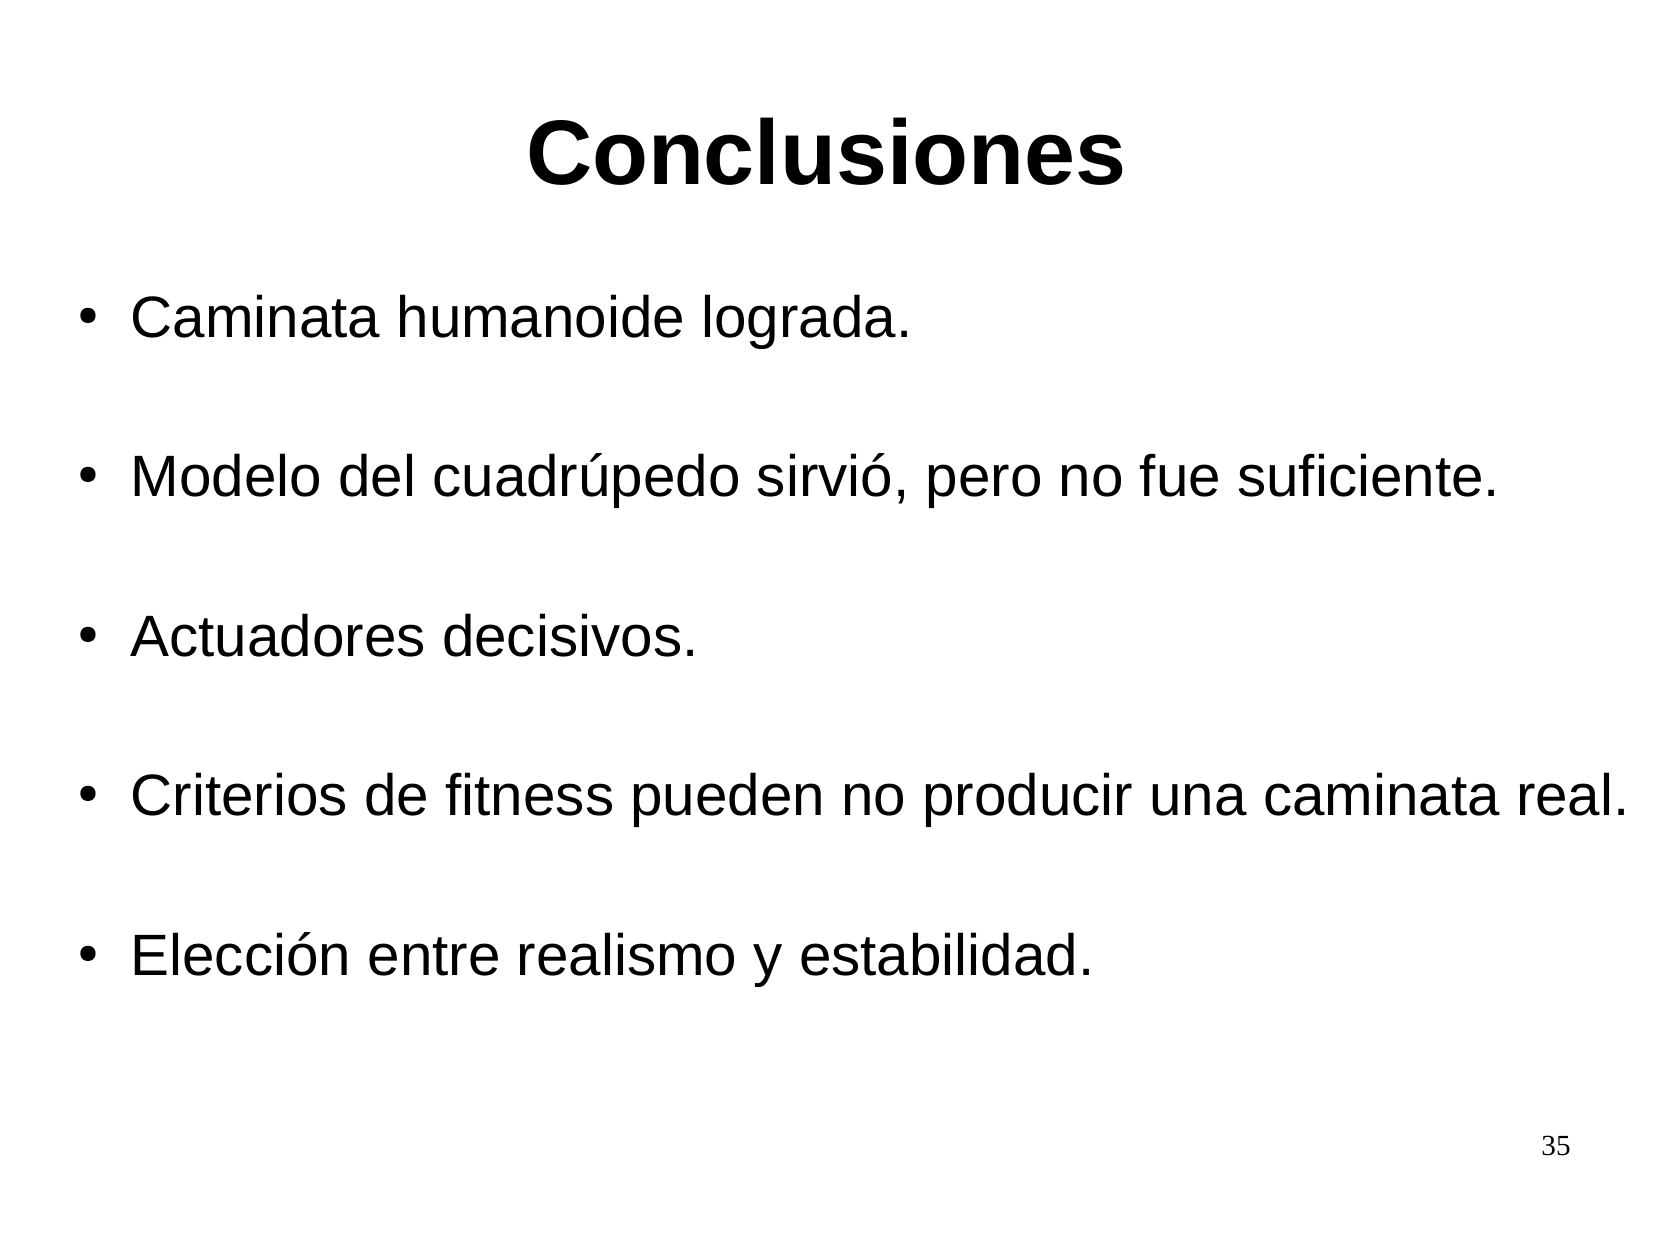

# Conclusiones
Caminata humanoide lograda.
Modelo del cuadrúpedo sirvió, pero no fue suficiente.
Actuadores decisivos.
Criterios de fitness pueden no producir una caminata real.
Elección entre realismo y estabilidad.
35